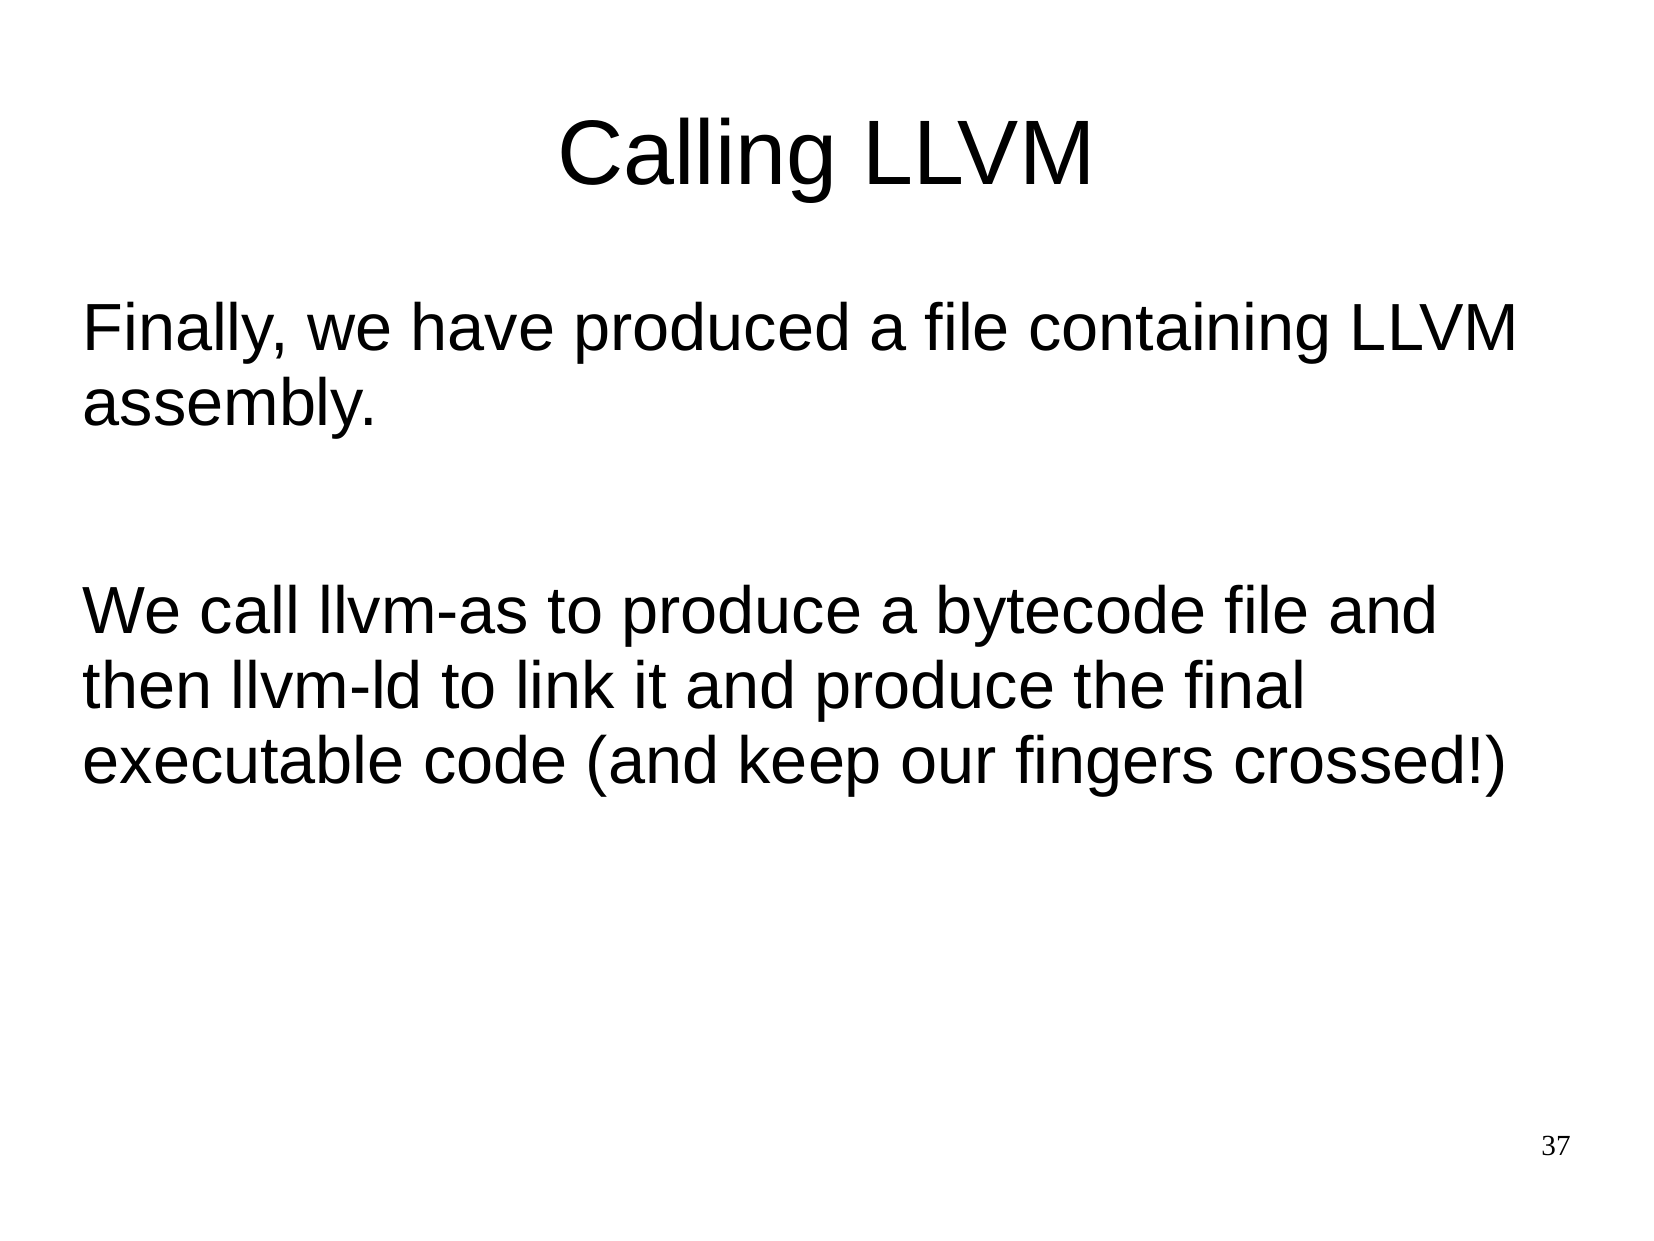

# Calling LLVM
Finally, we have produced a file containing LLVM assembly.
We call llvm-as to produce a bytecode file and then llvm-ld to link it and produce the final executable code (and keep our fingers crossed!)
37